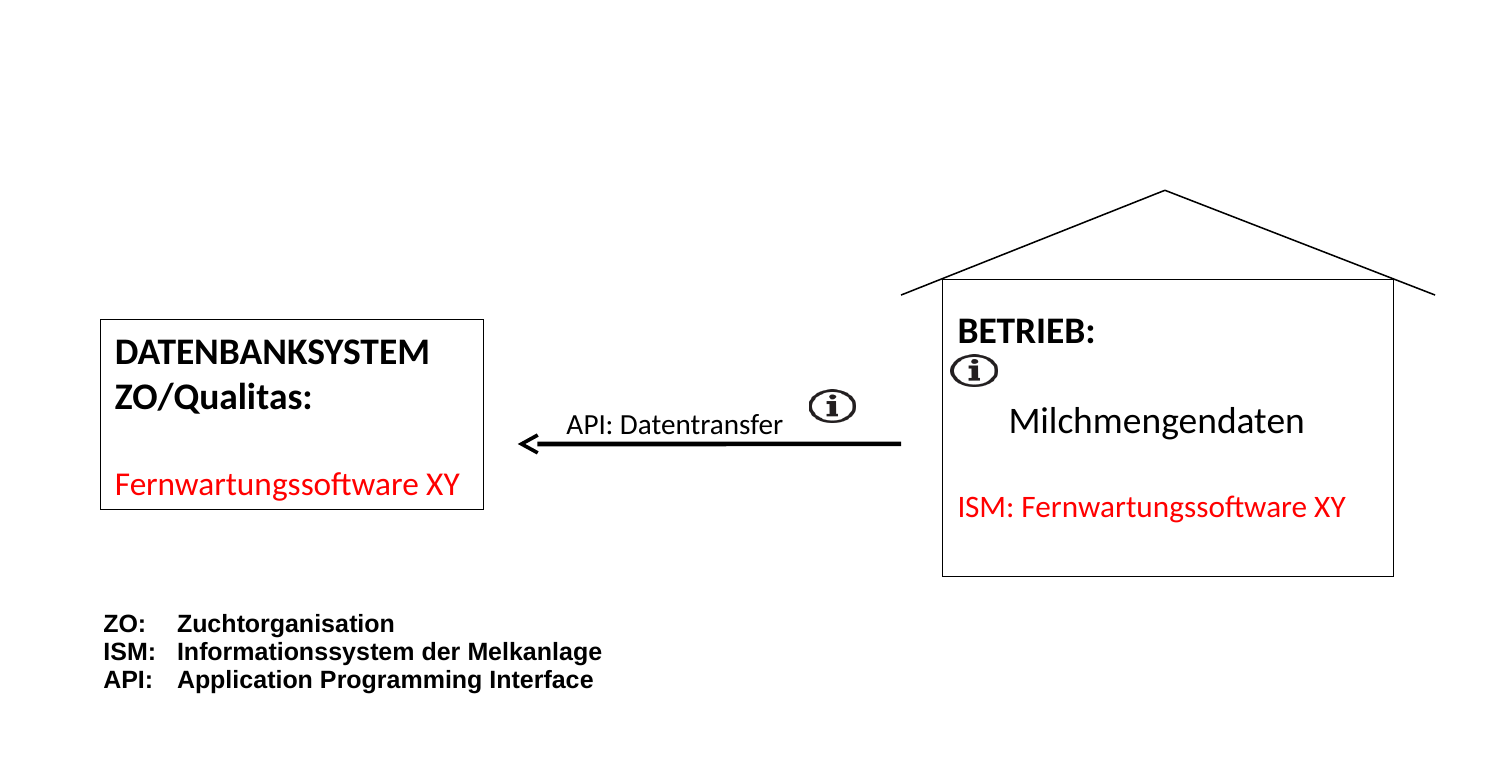

BETRIEB:
 Milchmengendaten
ISM: Fernwartungssoftware XY
DATENBANKSYSTEM ZO/Qualitas:
Fernwartungssoftware XY
API: Datentransfer
ZO:	Zuchtorganisation
ISM:	Informationssystem der Melkanlage
API:	Application Programming Interface